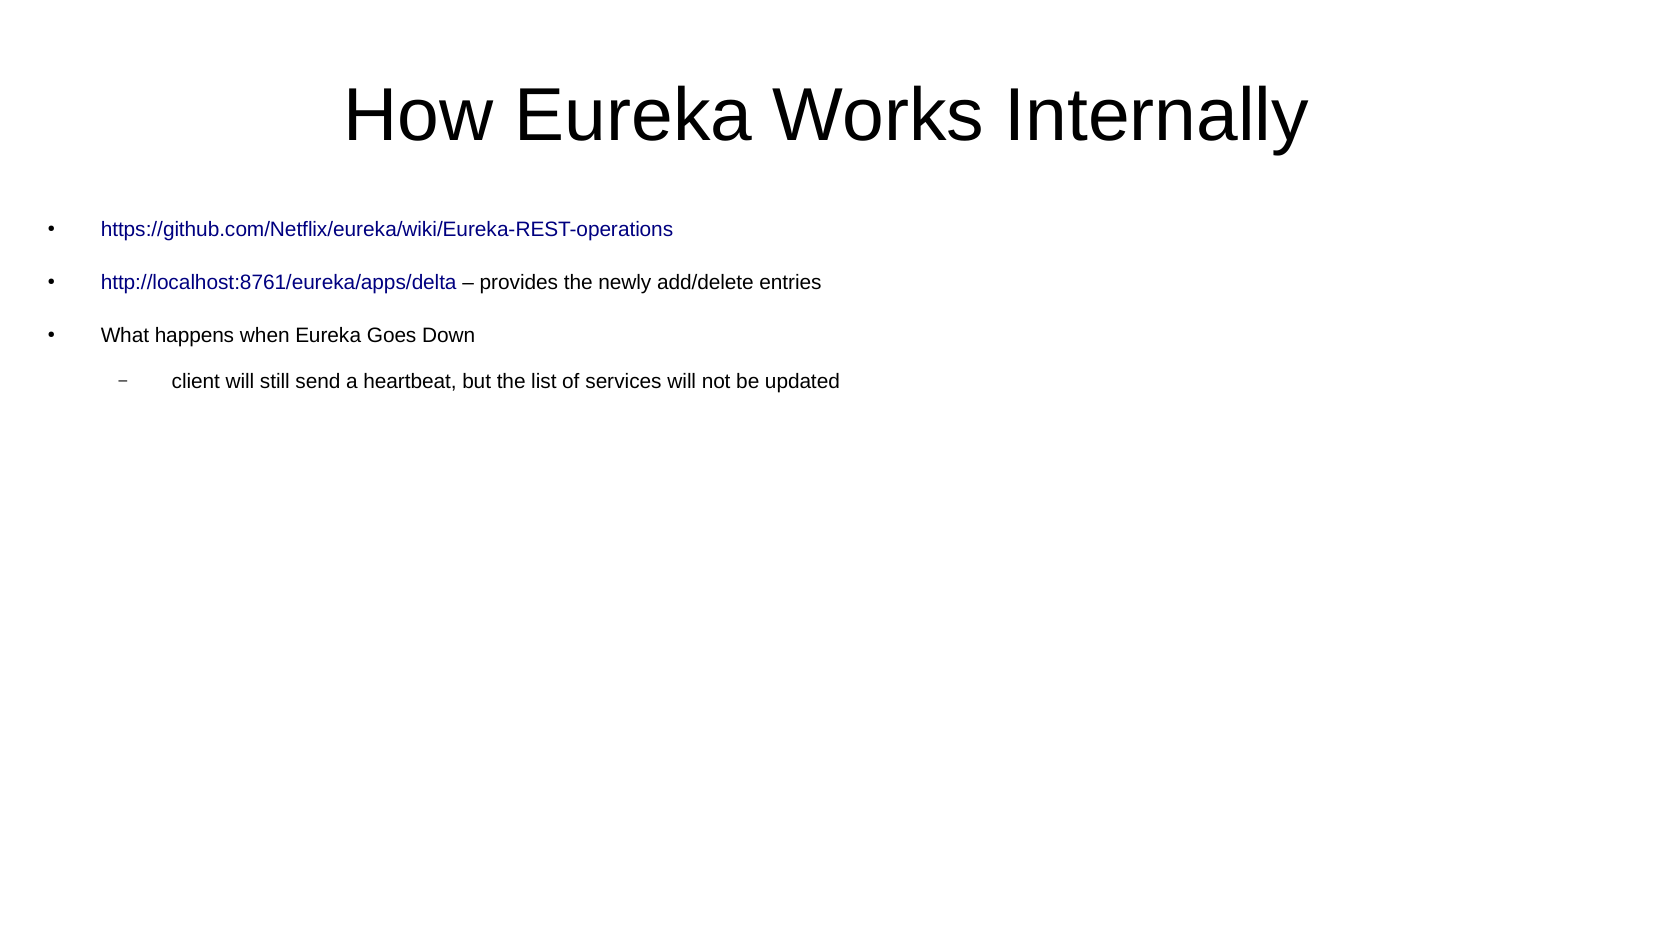

# How Eureka Works Internally
https://github.com/Netflix/eureka/wiki/Eureka-REST-operations
http://localhost:8761/eureka/apps/delta – provides the newly add/delete entries
What happens when Eureka Goes Down
client will still send a heartbeat, but the list of services will not be updated